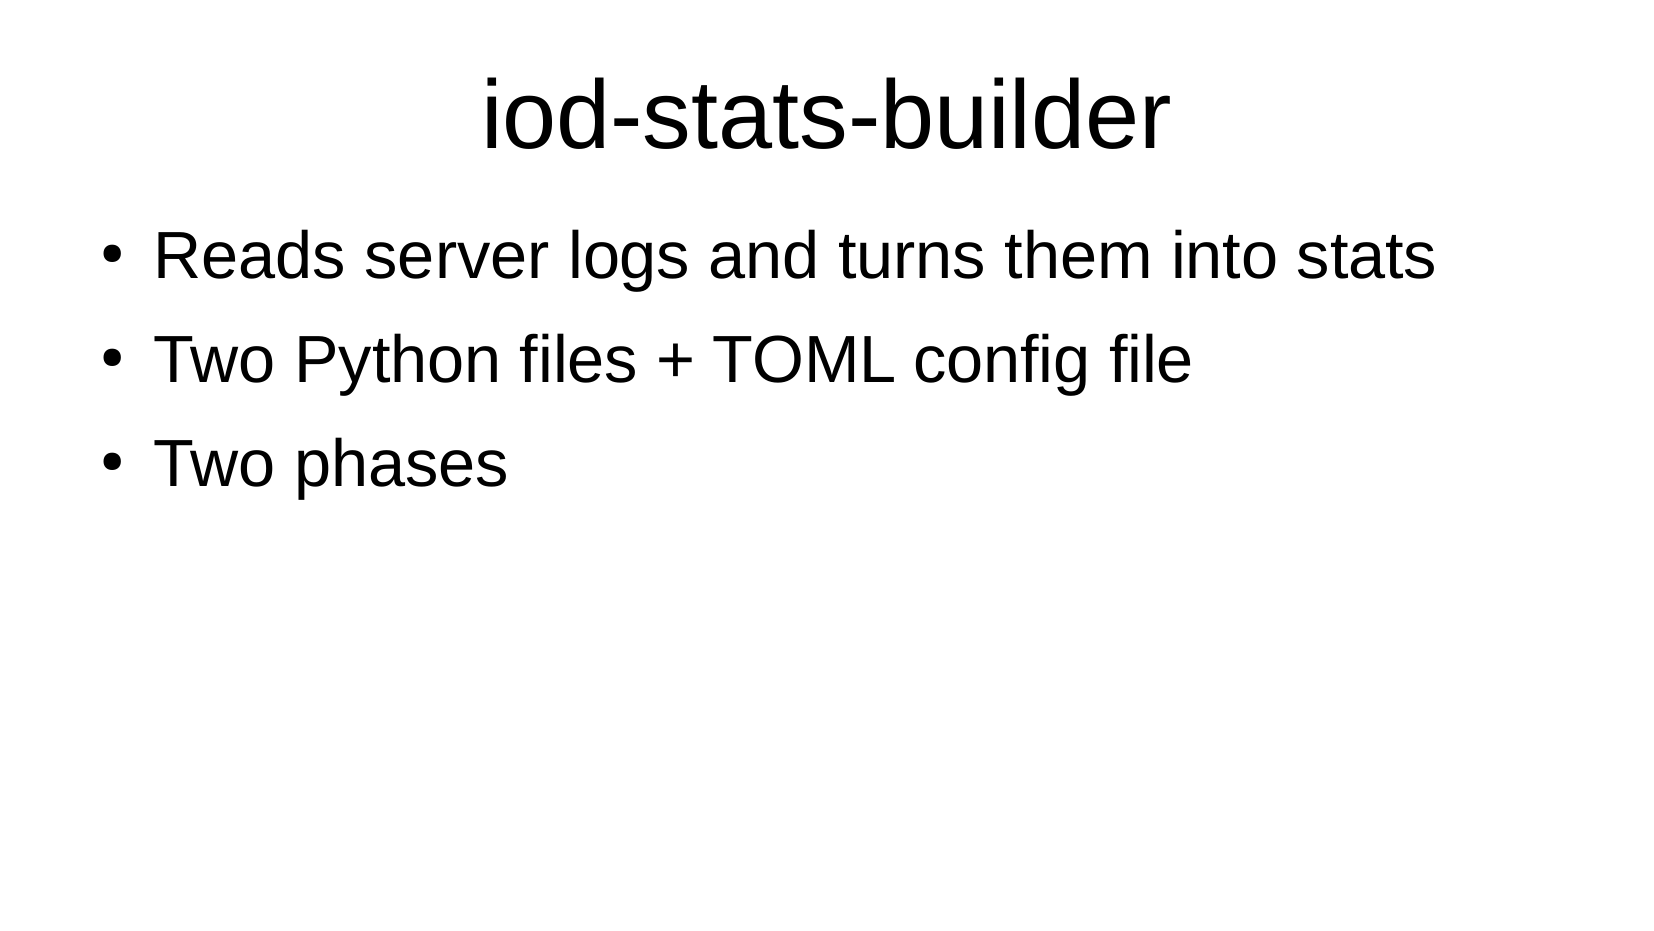

# iod-stats-builder
Reads server logs and turns them into stats
Two Python files + TOML config file
Two phases